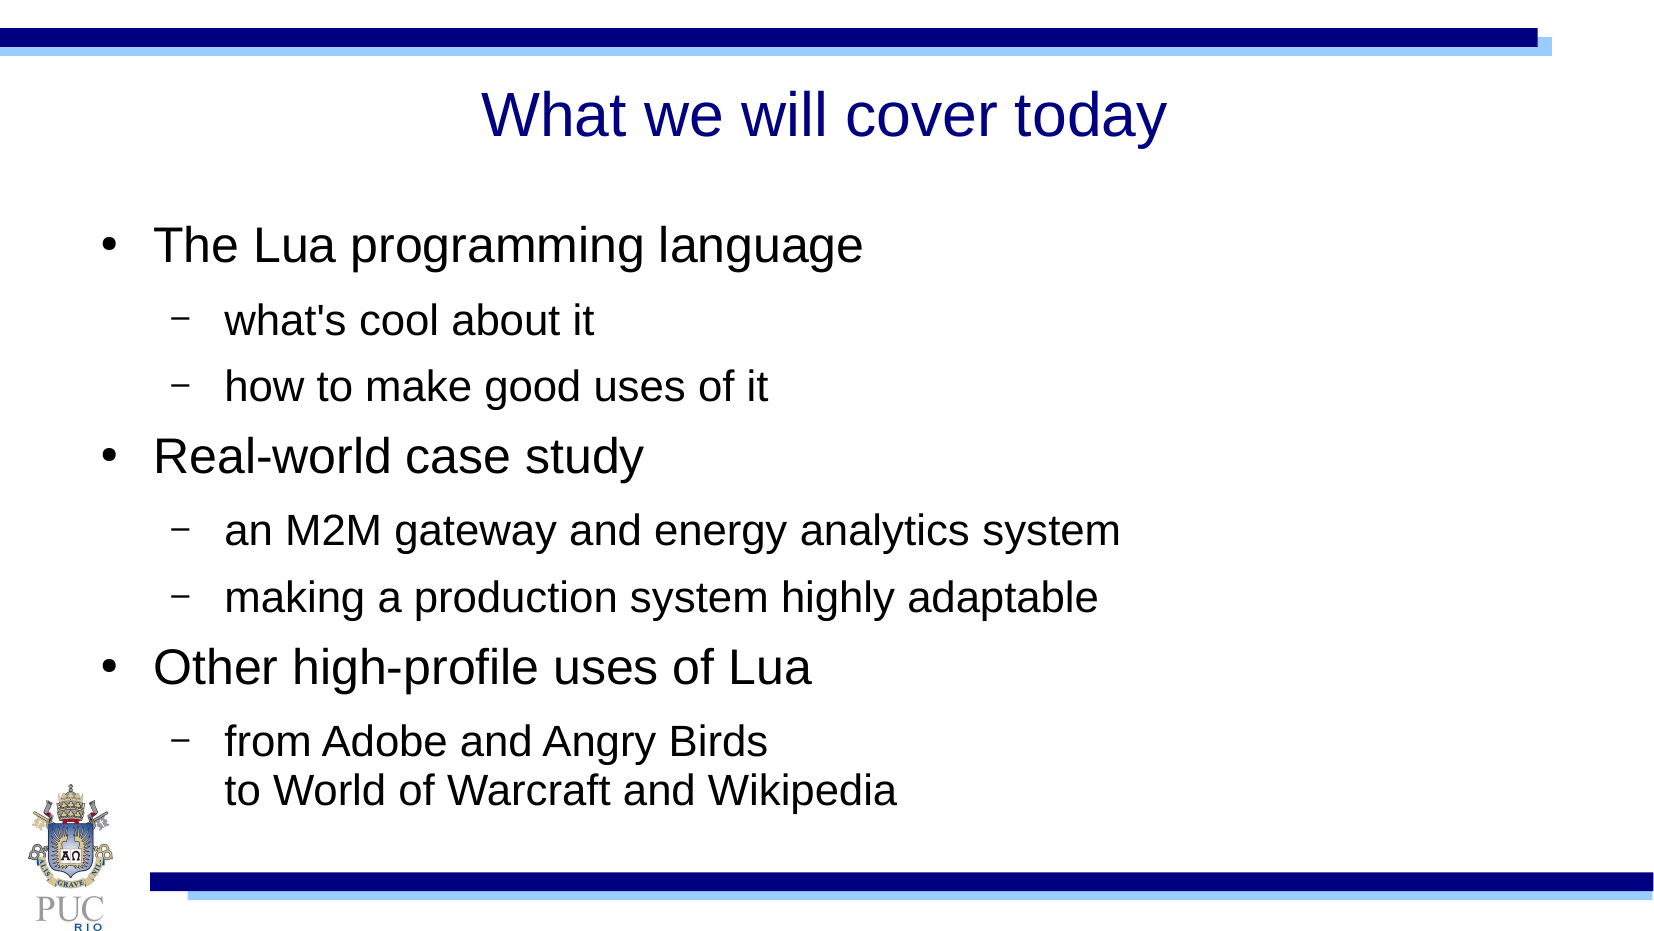

# What we will cover today
The Lua programming language
what's cool about it
how to make good uses of it
Real-world case study
an M2M gateway and energy analytics system
making a production system highly adaptable
Other high-profile uses of Lua
from Adobe and Angry Birds
to World of Warcraft and Wikipedia